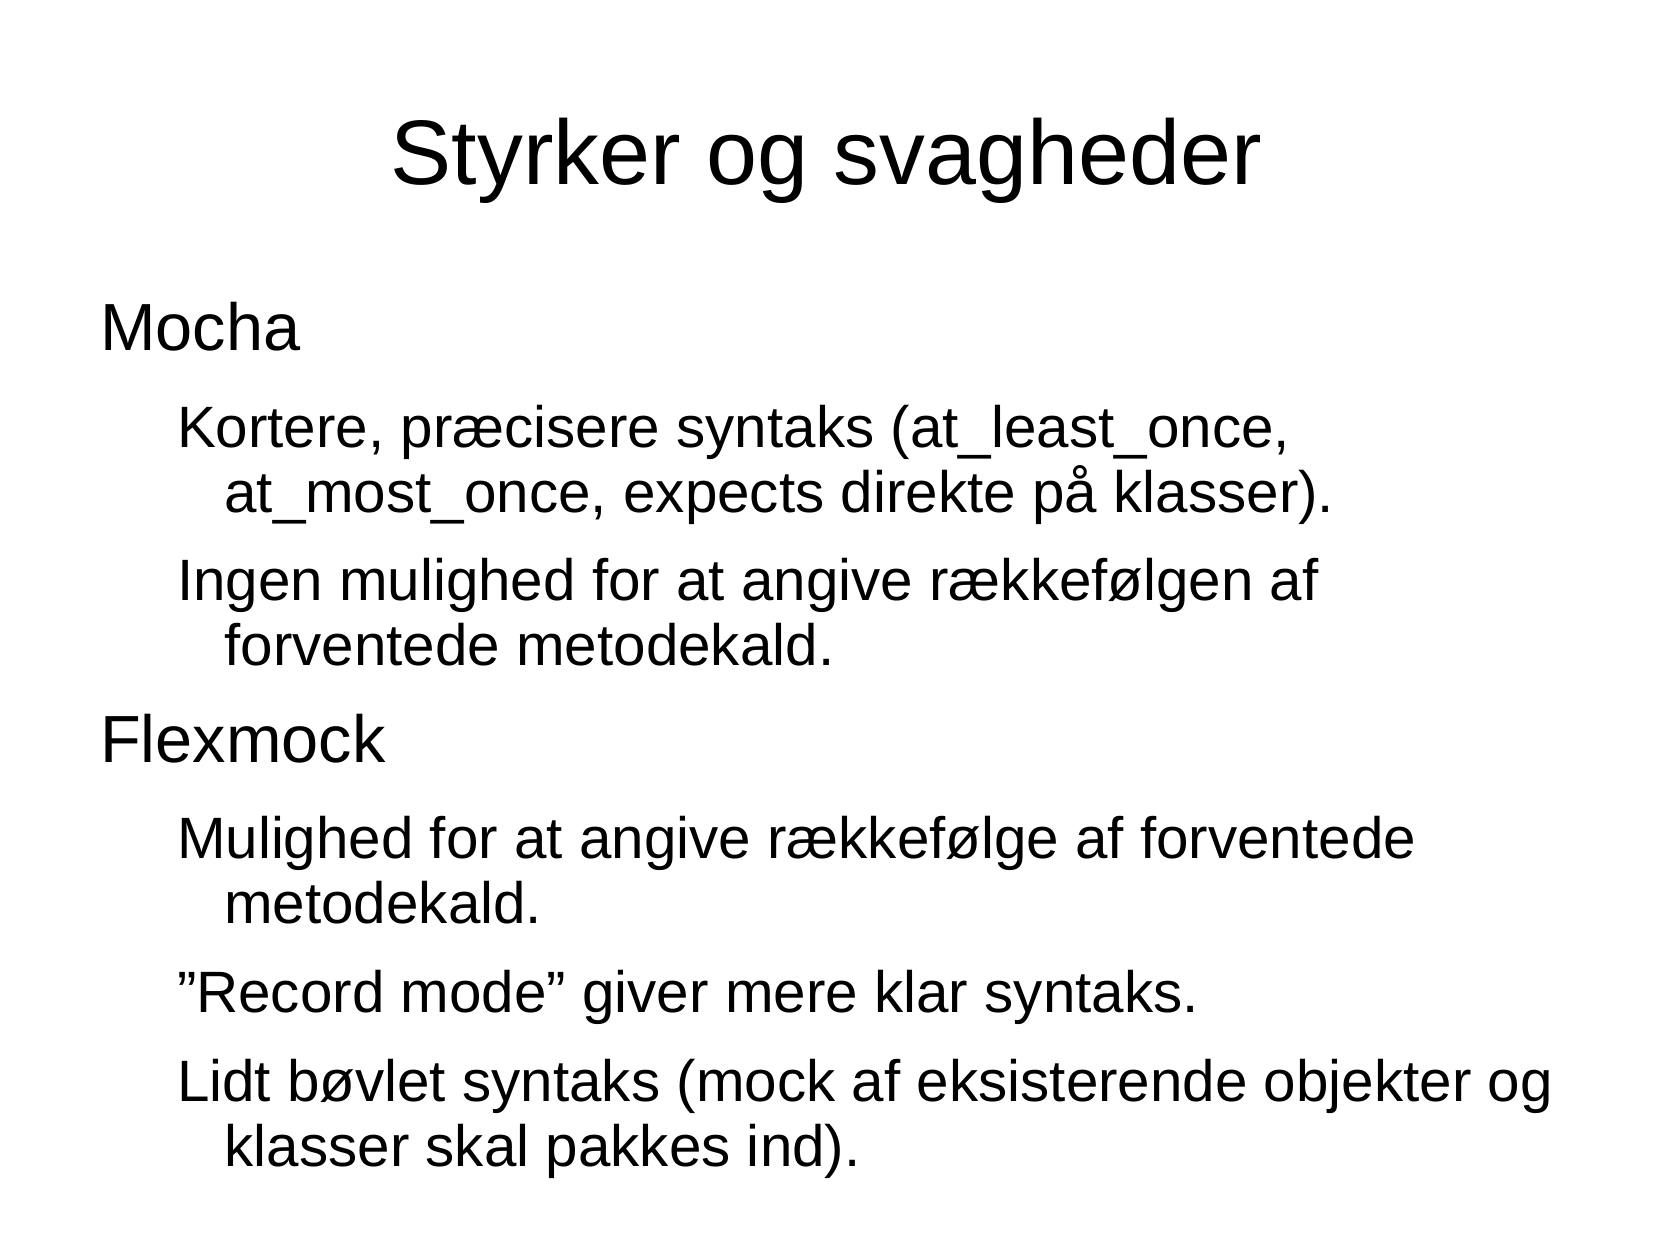

# Styrker og svagheder
Mocha
Kortere, præcisere syntaks (at_least_once, at_most_once, expects direkte på klasser).
Ingen mulighed for at angive rækkefølgen af forventede metodekald.
Flexmock
Mulighed for at angive rækkefølge af forventede metodekald.
”Record mode” giver mere klar syntaks.
Lidt bøvlet syntaks (mock af eksisterende objekter og klasser skal pakkes ind).